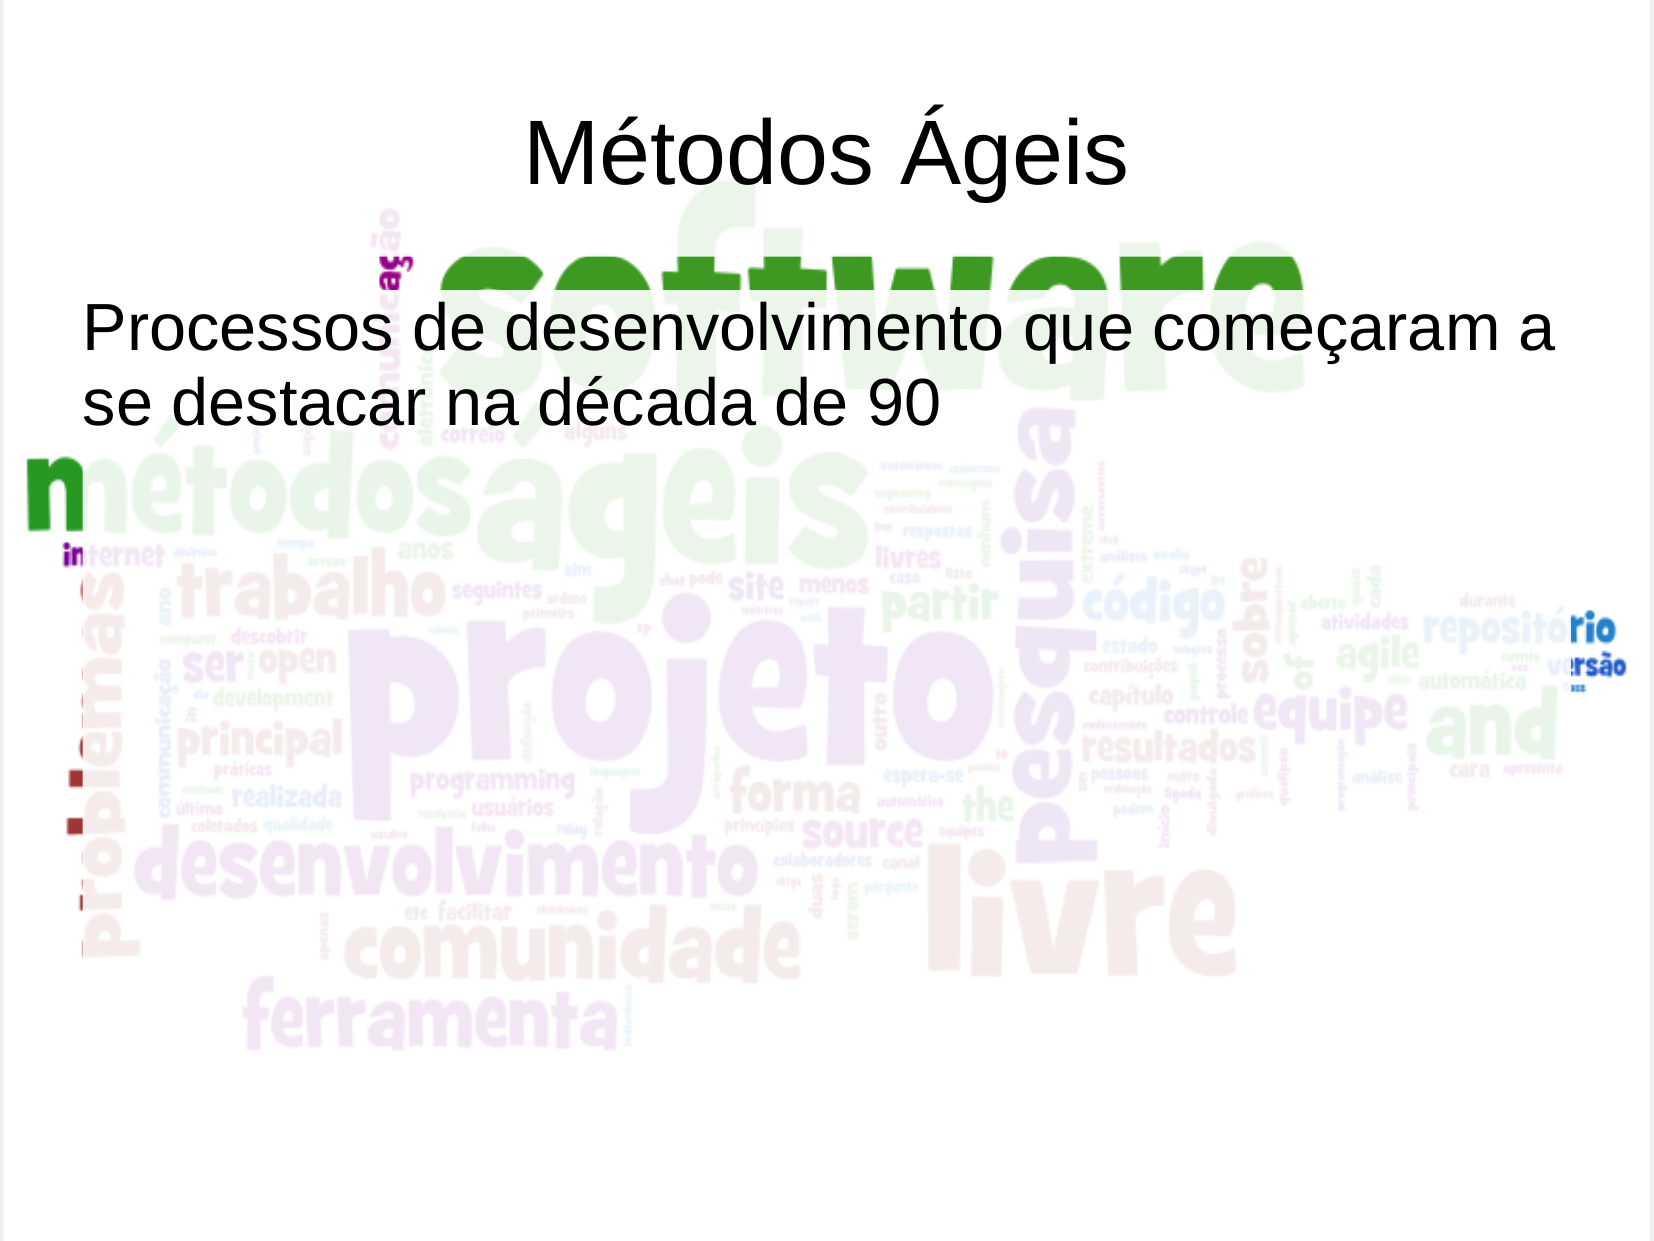

# Métodos Ágeis
Processos de desenvolvimento que começaram a se destacar na década de 90